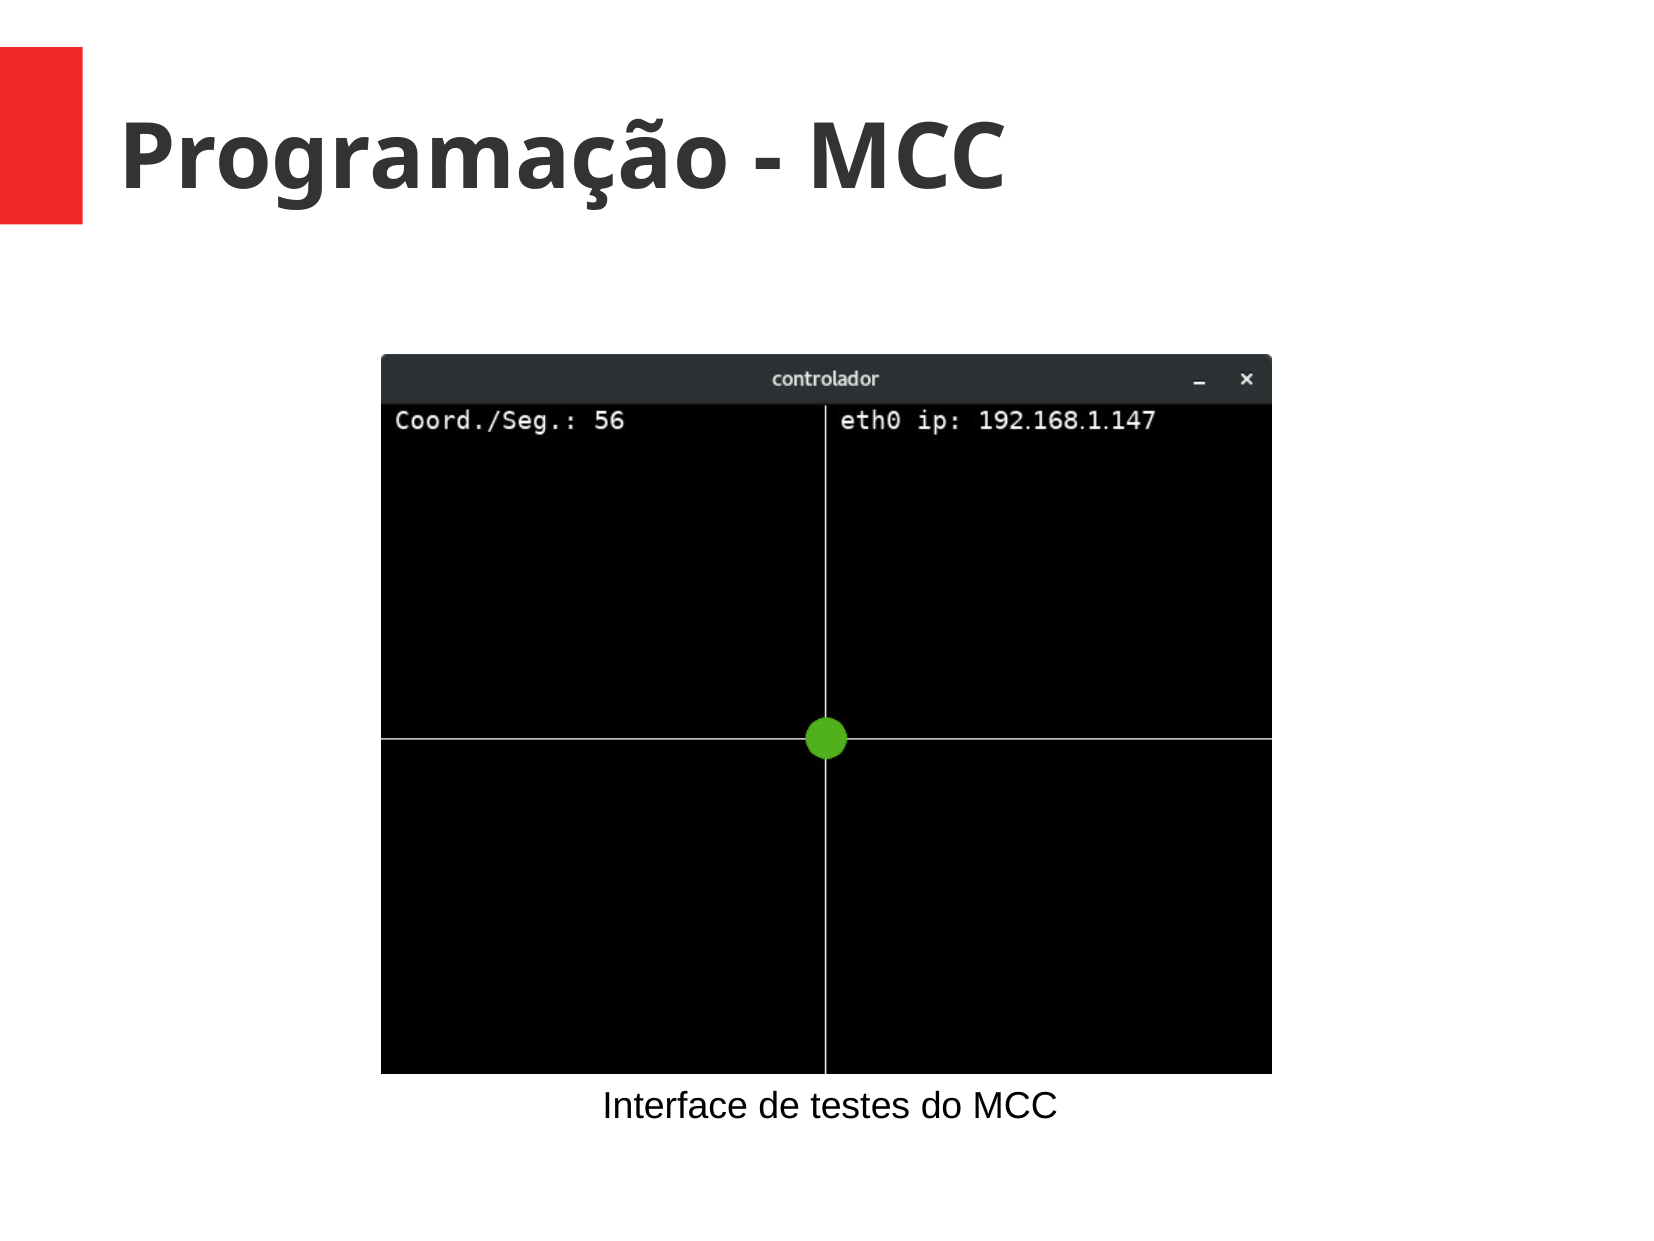

# Programação - MCC
Interface de testes do MCC